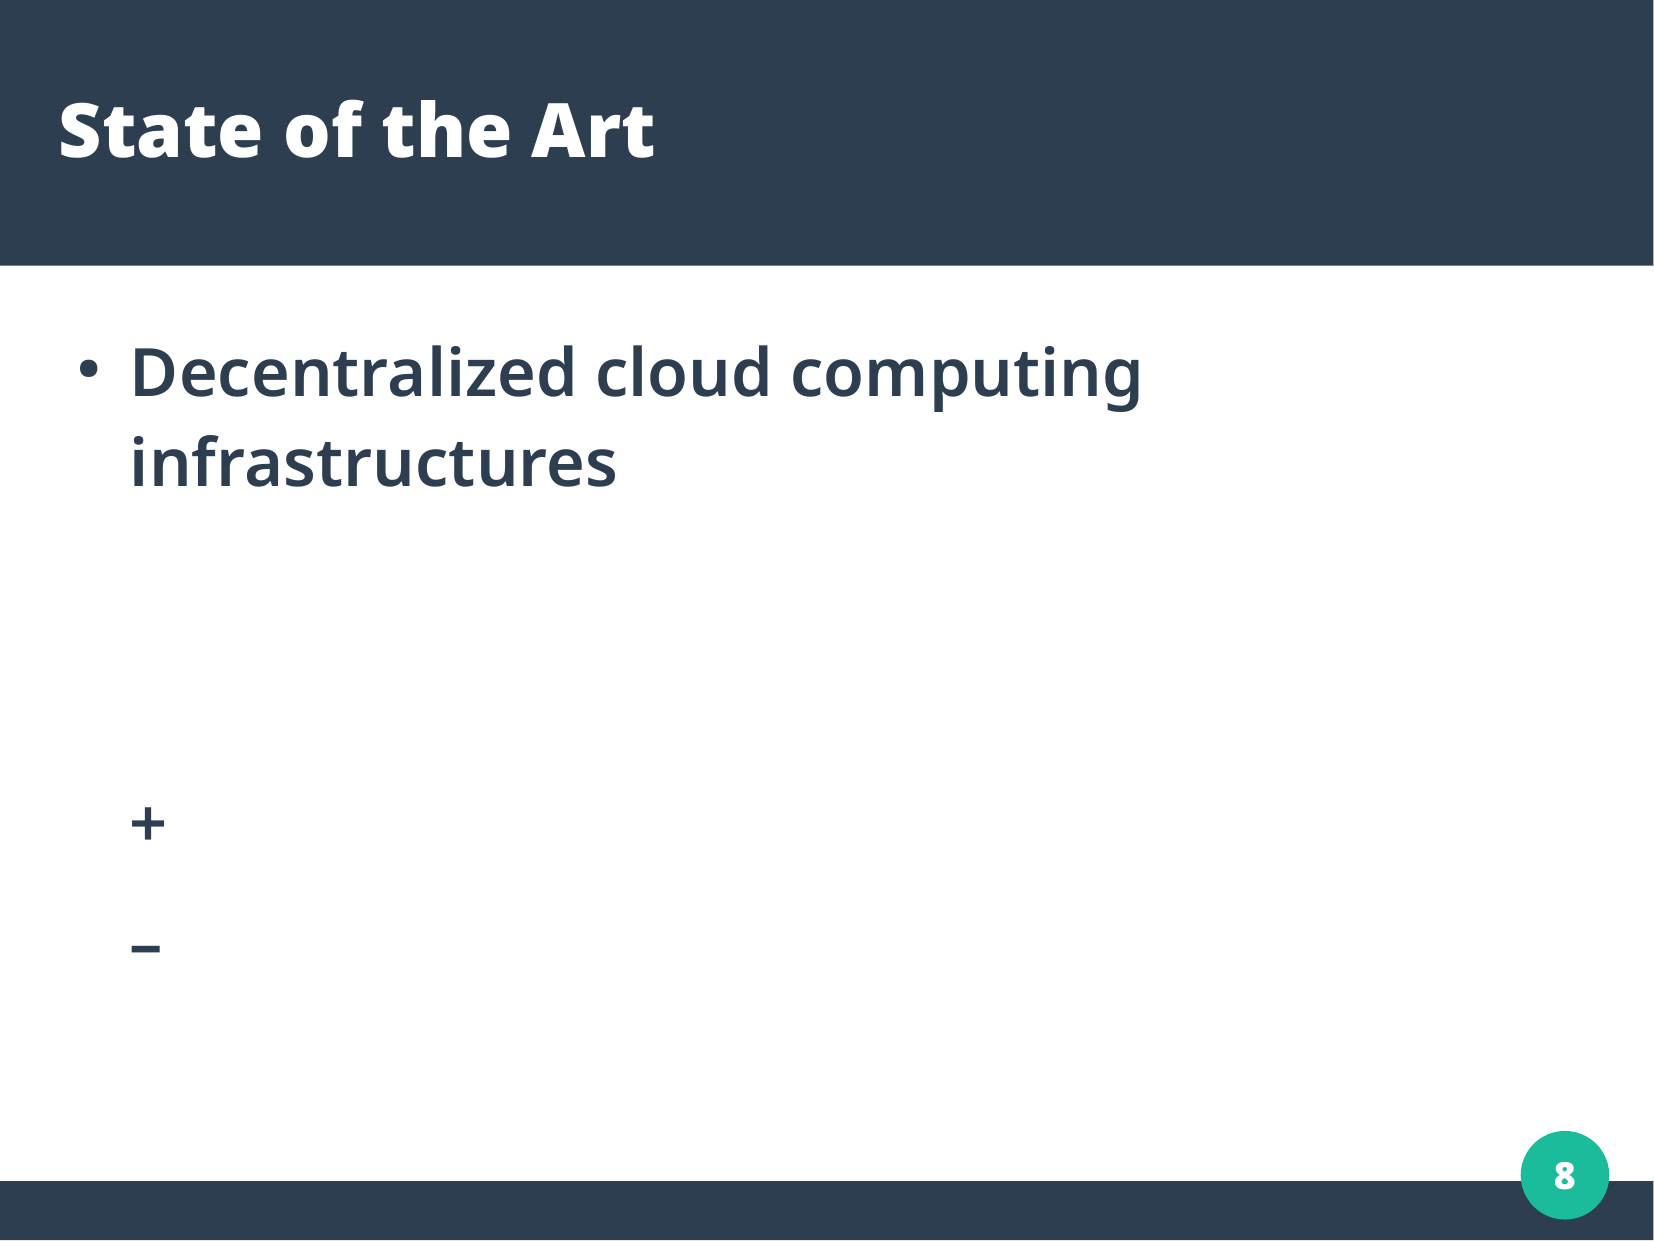

# State of the Art
Decentralized cloud computing infrastructures
+
–
8